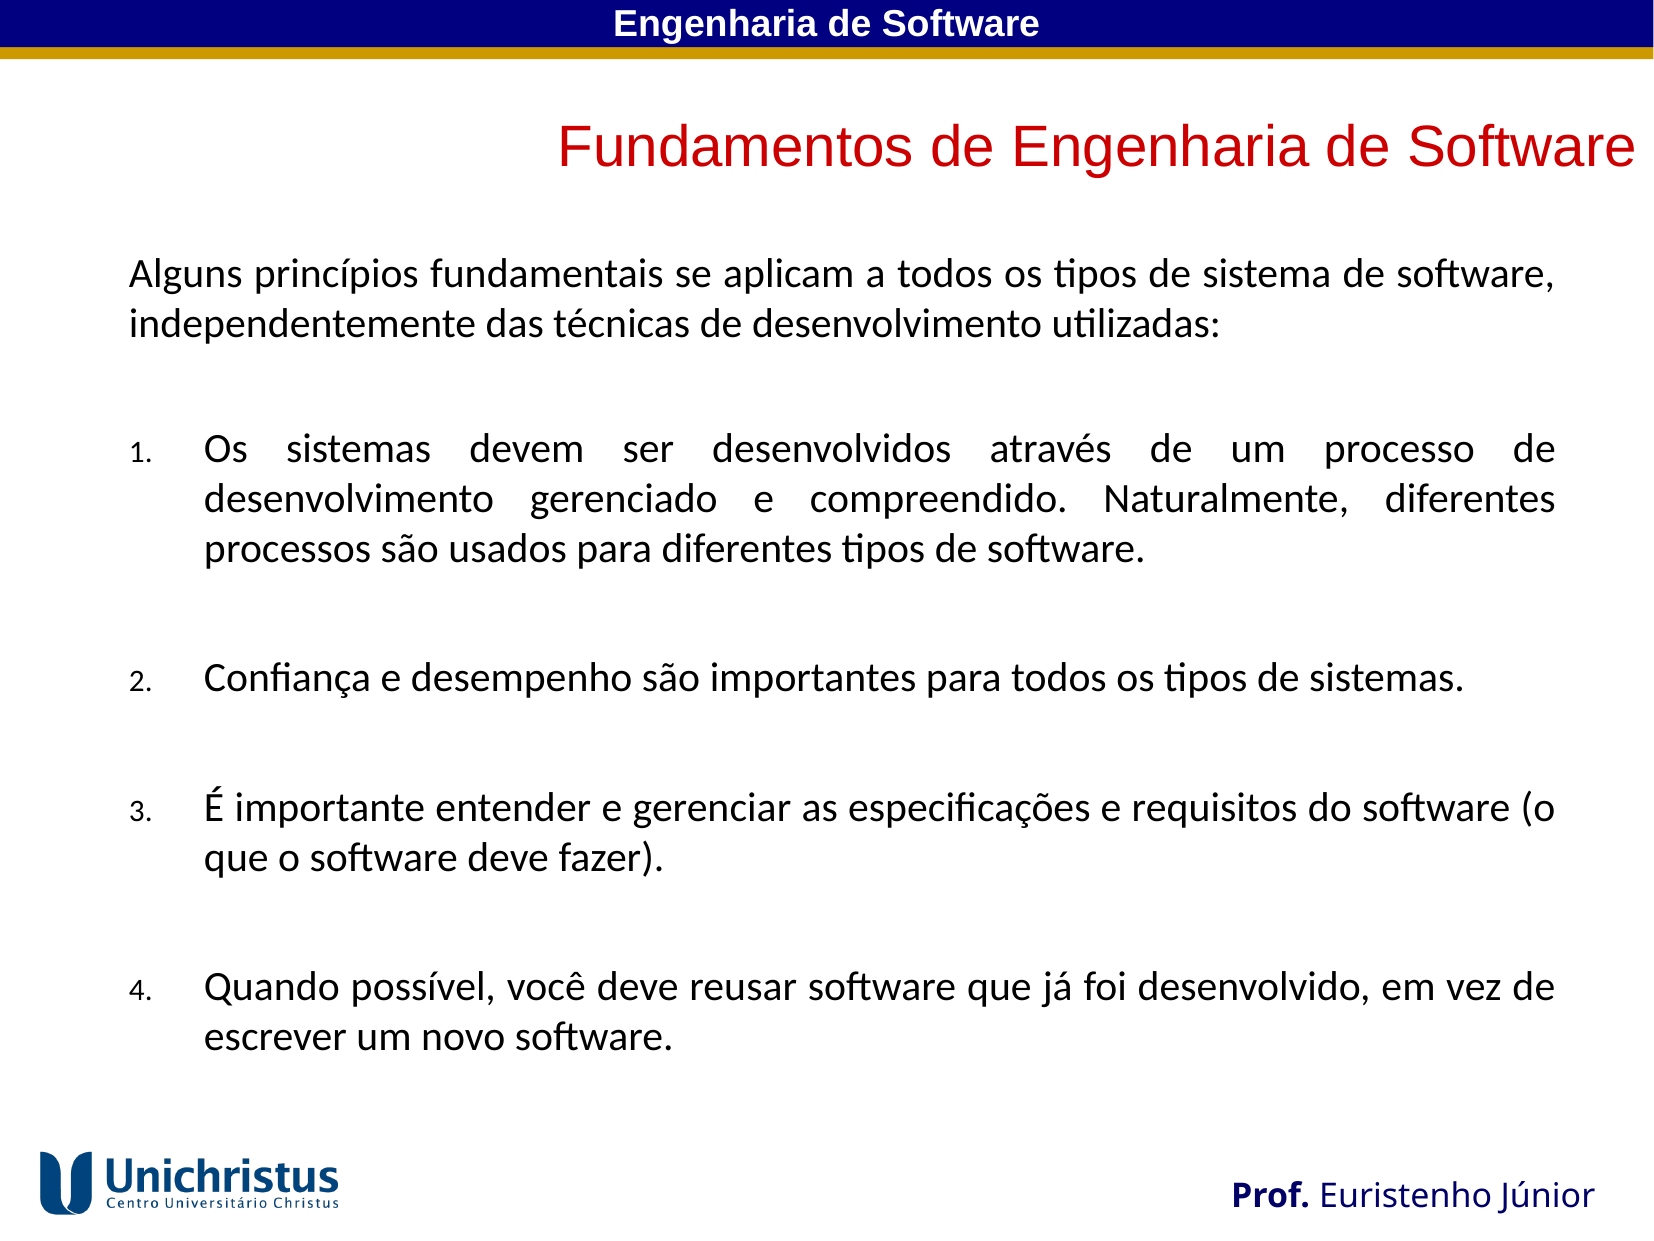

Engenharia de Software
Fundamentos de Engenharia de Software
# Alguns princípios fundamentais se aplicam a todos os tipos de sistema de software, independentemente das técnicas de desenvolvimento utilizadas:
Os sistemas devem ser desenvolvidos através de um processo de desenvolvimento gerenciado e compreendido. Naturalmente, diferentes processos são usados para diferentes tipos de software.
Confiança e desempenho são importantes para todos os tipos de sistemas.
É importante entender e gerenciar as especificações e requisitos do software (o que o software deve fazer).
Quando possível, você deve reusar software que já foi desenvolvido, em vez de escrever um novo software.
Prof. Euristenho Júnior